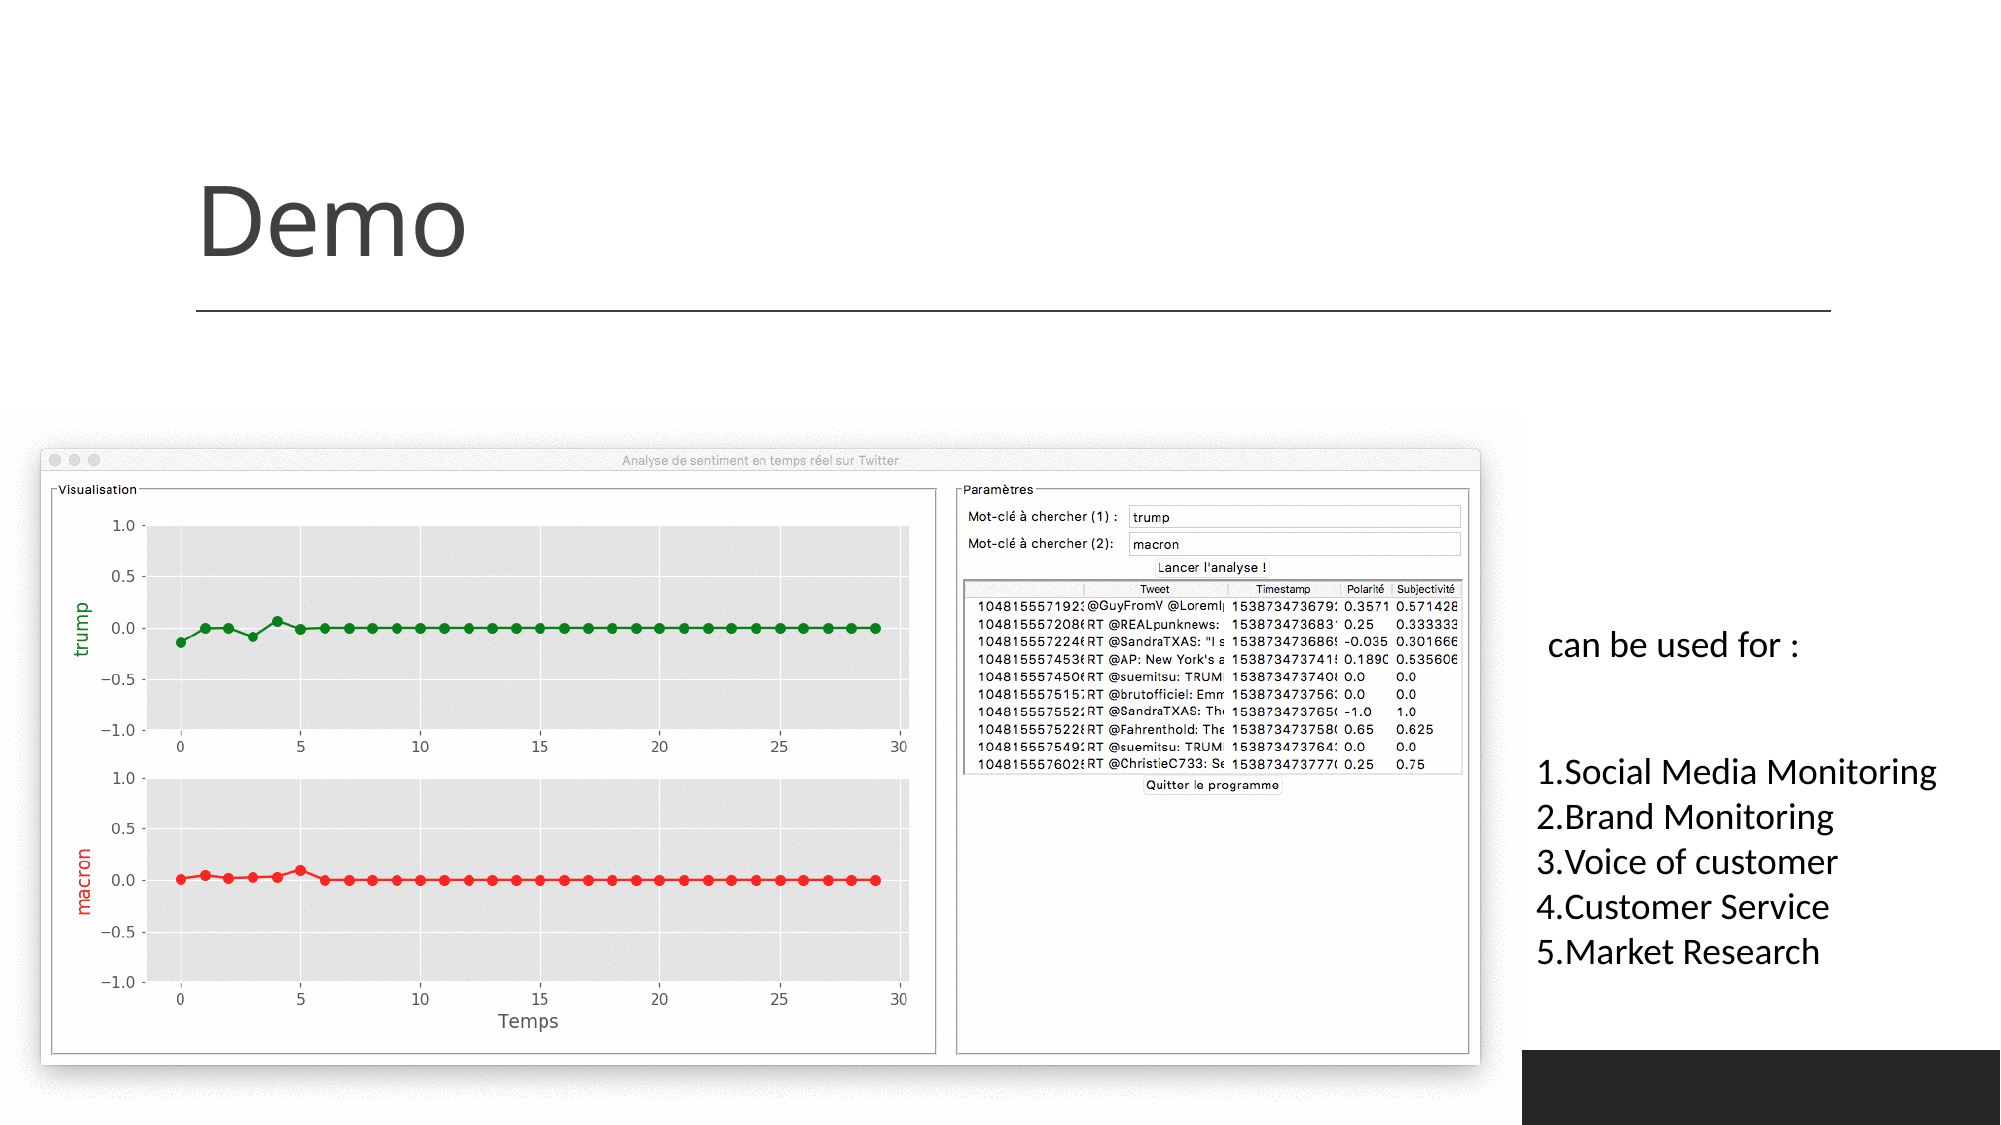

# Demo
can be used for :
Social Media Monitoring
Brand Monitoring
Voice of customer
Customer Service
Market Research